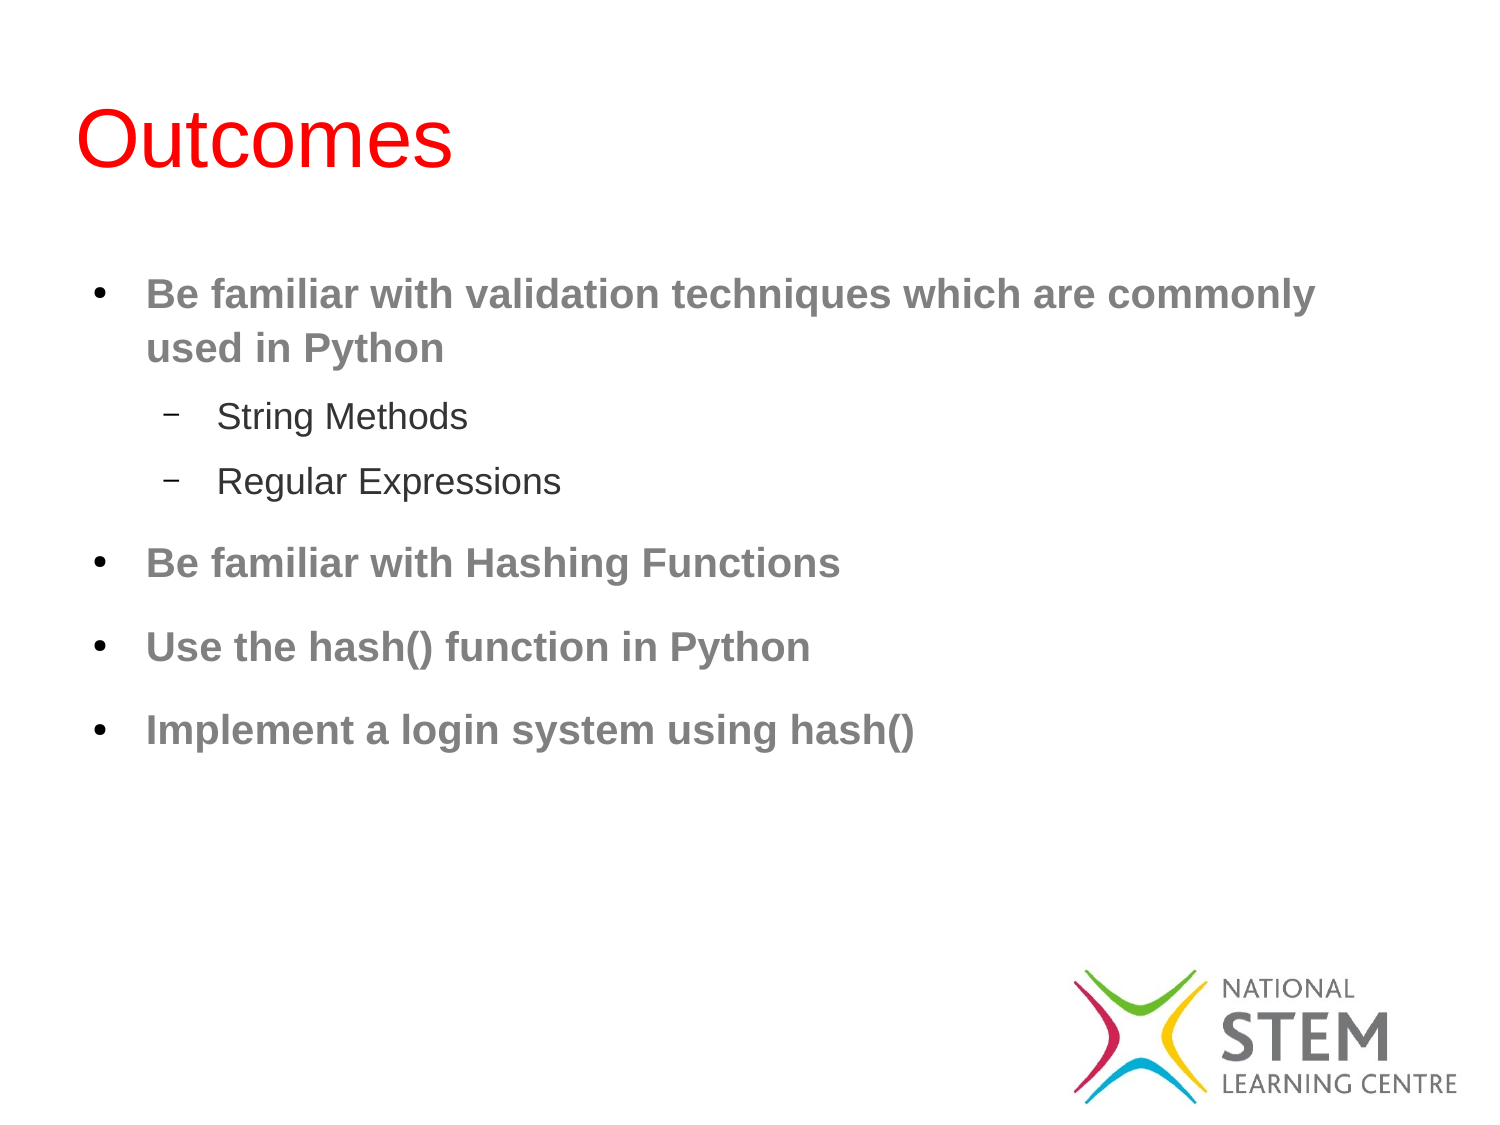

# Outcomes
Be familiar with validation techniques which are commonly used in Python
String Methods
Regular Expressions
Be familiar with Hashing Functions
Use the hash() function in Python
Implement a login system using hash()